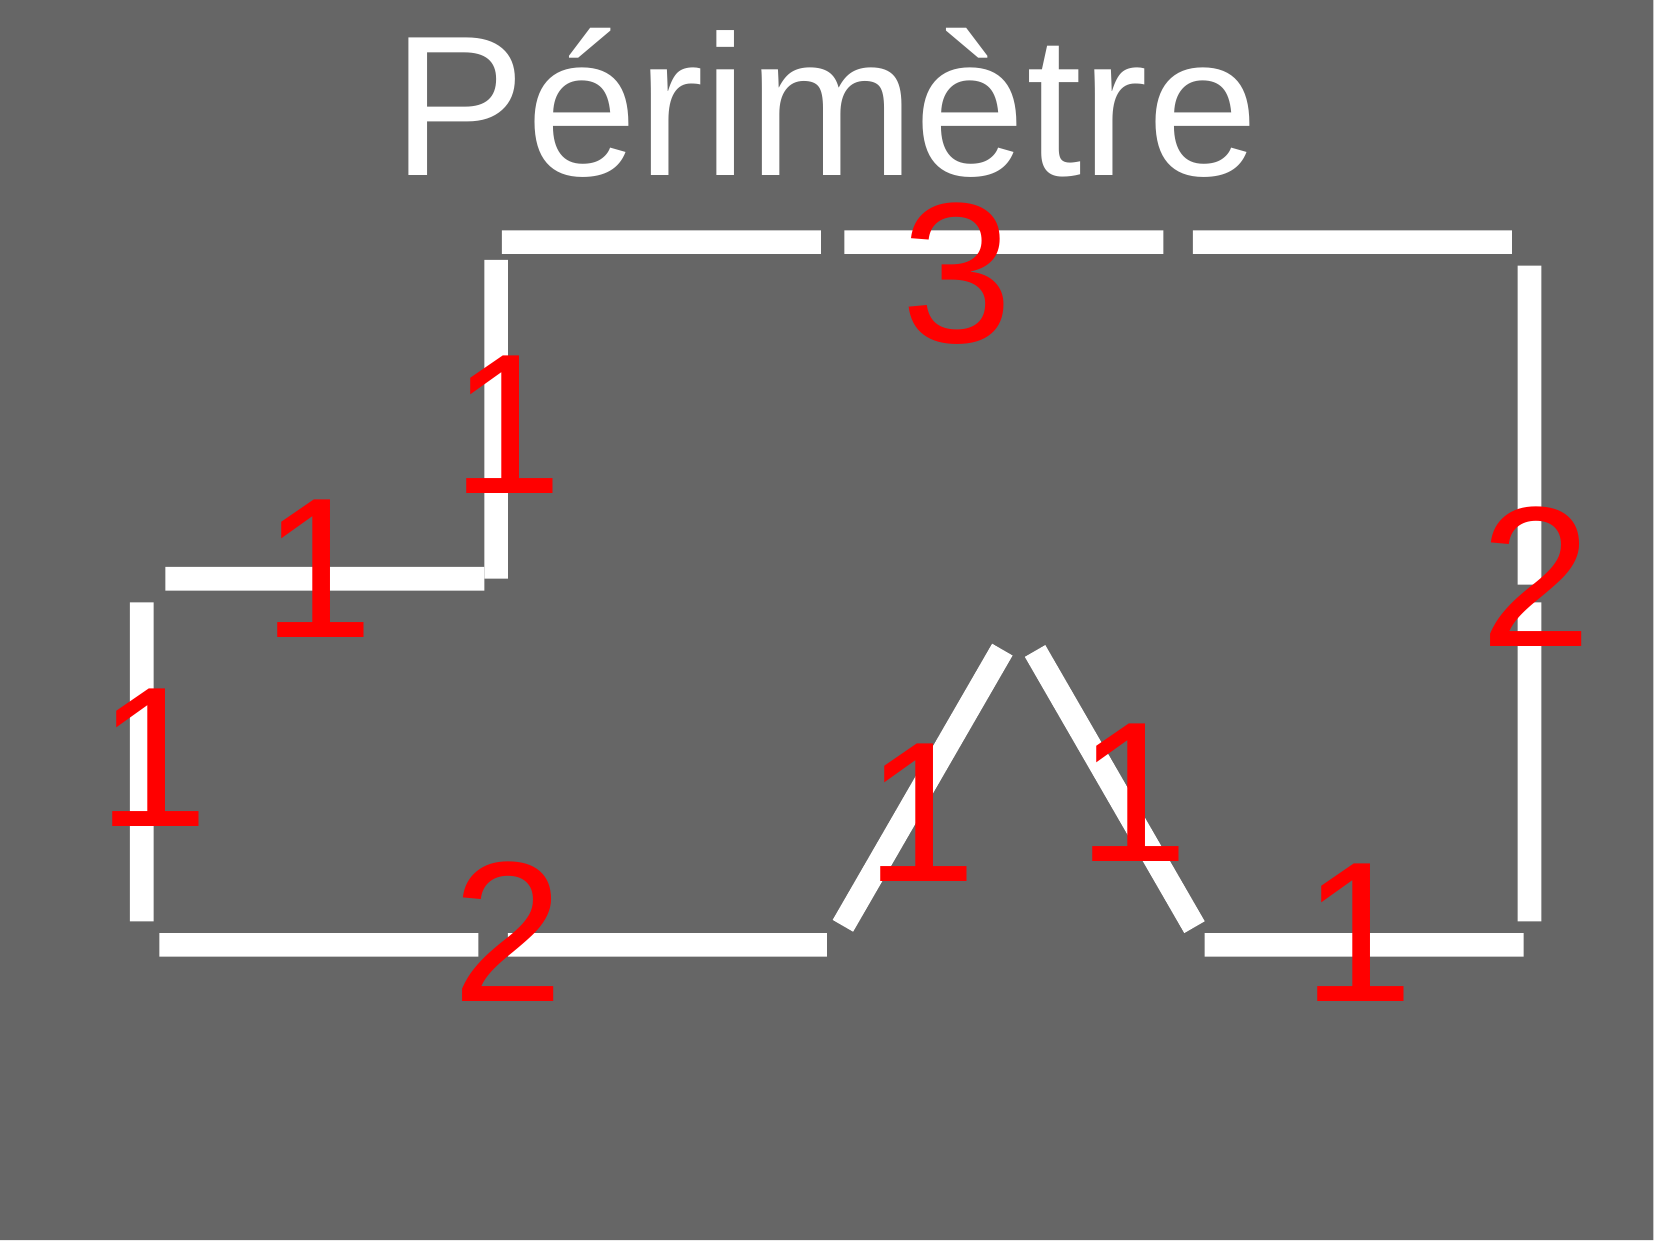

# Périmètre
3
1
1
2
1
1
1
2
1